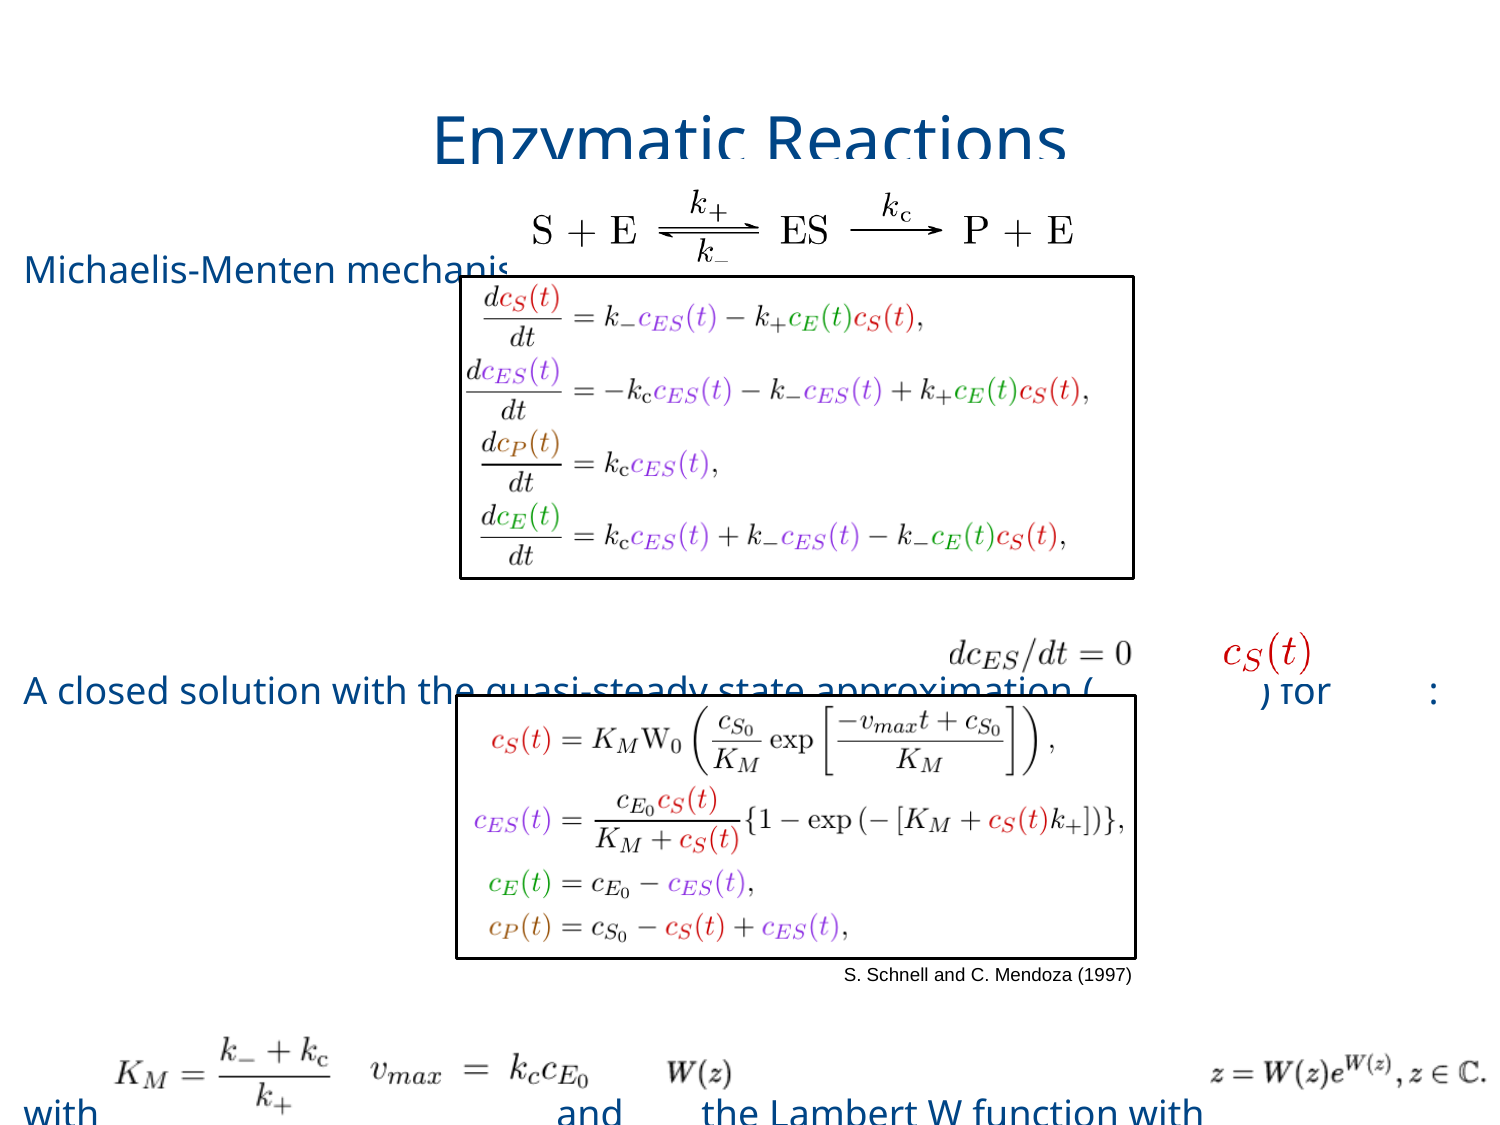

# Enzymatic Reactions
Michaelis-Menten mechanism:
A closed solution with the quasi-steady state approximation ( ) for :
with , and the Lambert W function with
S. Schnell and C. Mendoza (1997)